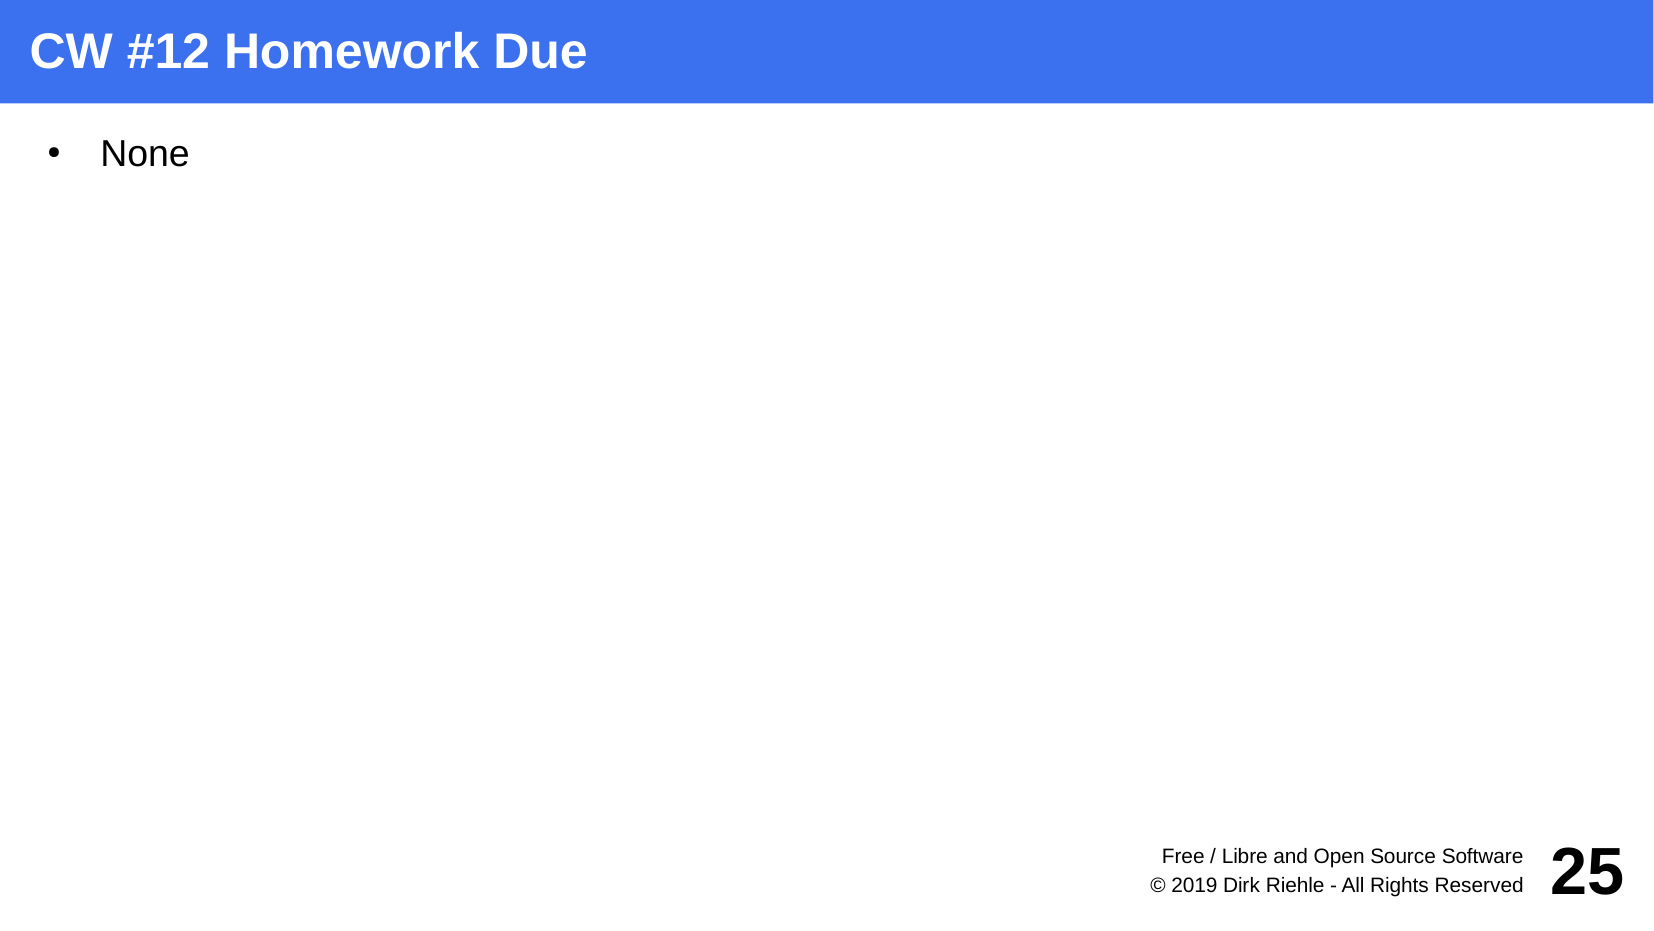

# CW #12 Homework Due
None
Free / Libre and Open Source Software
25
© 2019 Dirk Riehle - All Rights Reserved